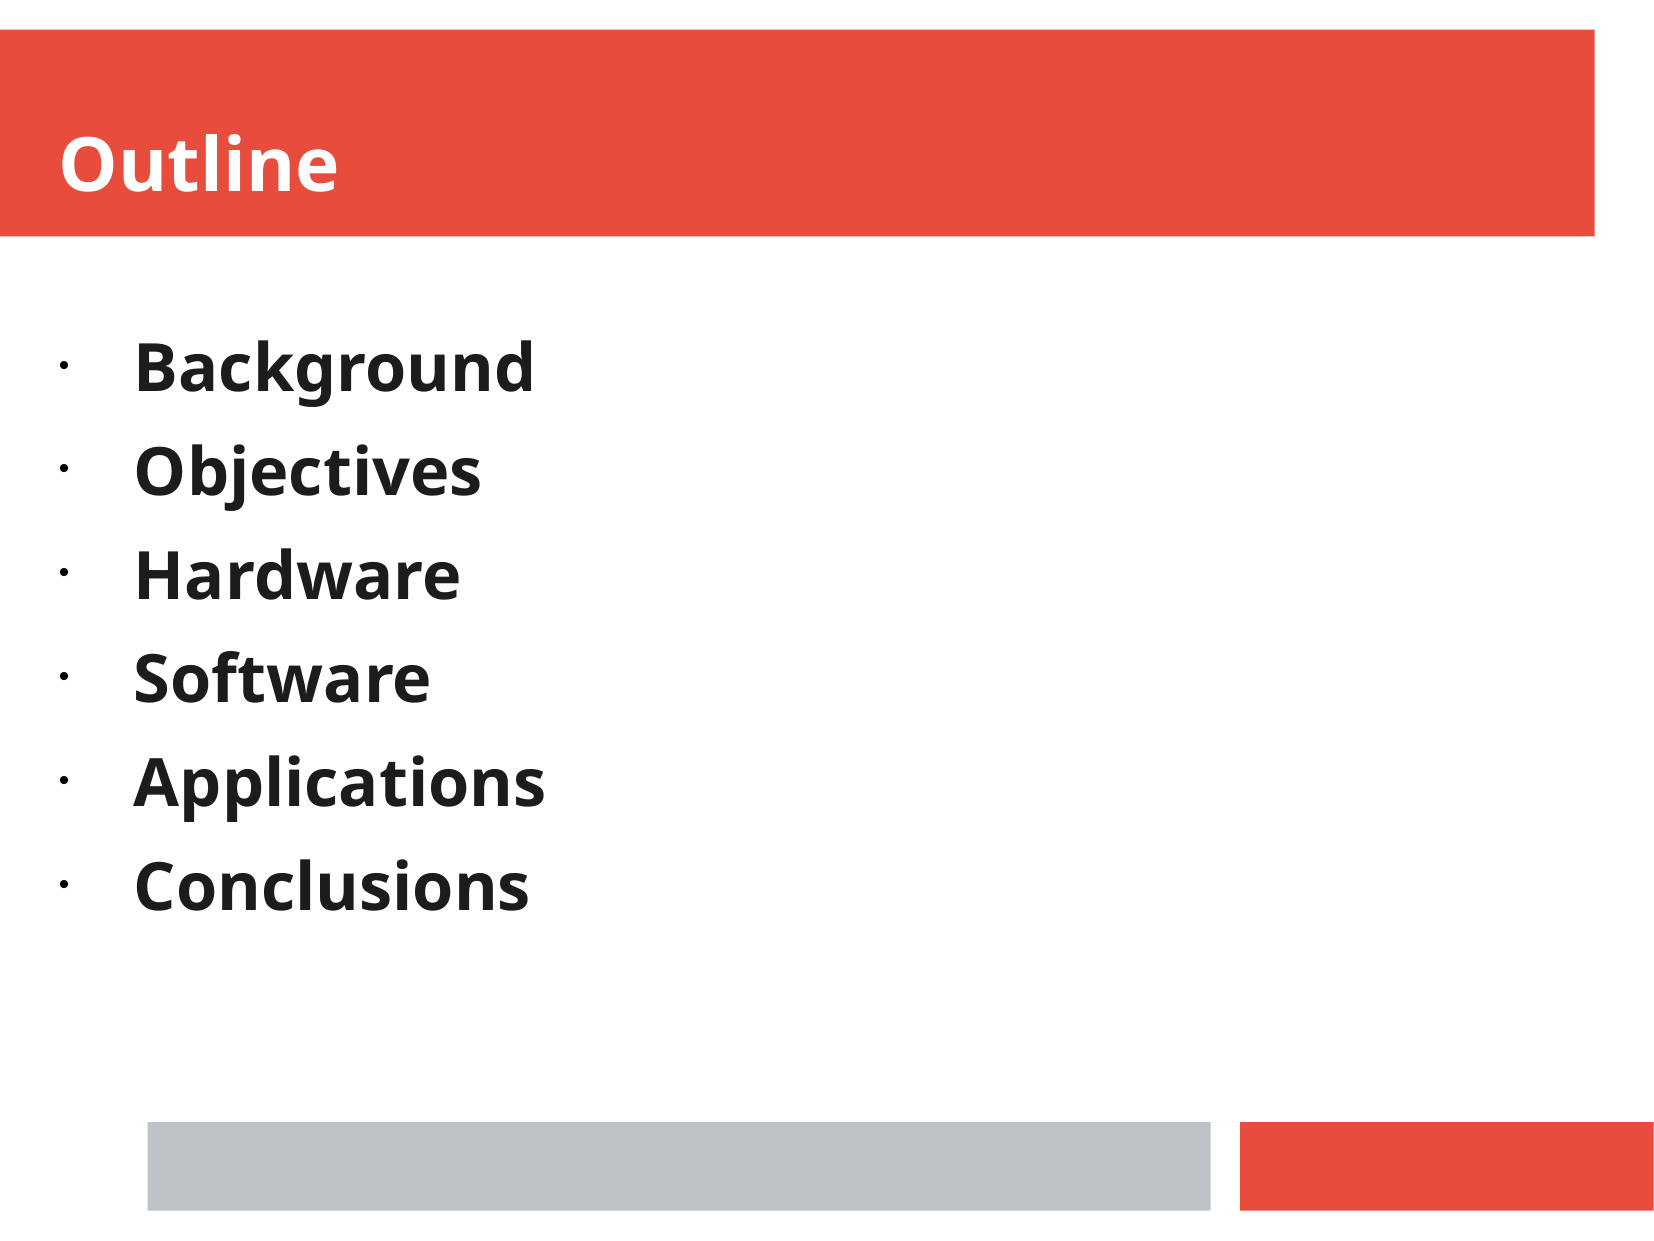

# Outline
Background
Objectives
Hardware
Software
Applications
Conclusions